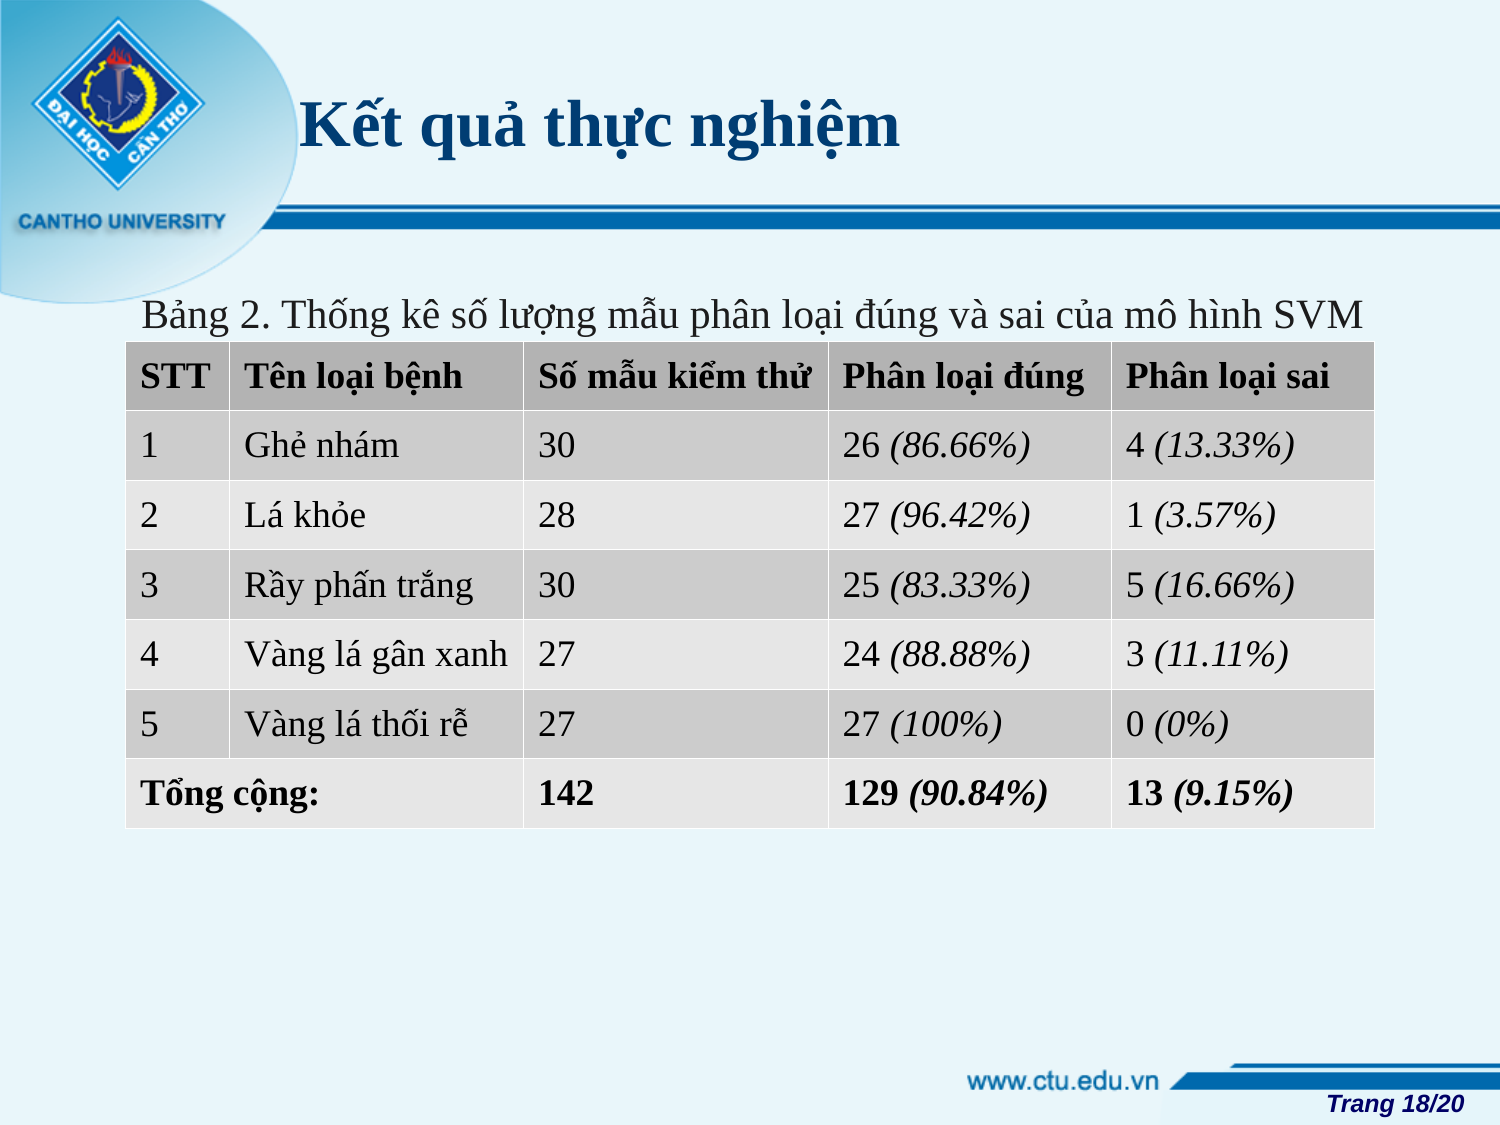

# Kết quả thực nghiệm
Bảng 2. Thống kê số lượng mẫu phân loại đúng và sai của mô hình SVM
| STT | Tên loại bệnh | Số mẫu kiểm thử | Phân loại đúng | Phân loại sai |
| --- | --- | --- | --- | --- |
| 1 | Ghẻ nhám | 30 | 26 (86.66%) | 4 (13.33%) |
| 2 | Lá khỏe | 28 | 27 (96.42%) | 1 (3.57%) |
| 3 | Rầy phấn trắng | 30 | 25 (83.33%) | 5 (16.66%) |
| 4 | Vàng lá gân xanh | 27 | 24 (88.88%) | 3 (11.11%) |
| 5 | Vàng lá thối rễ | 27 | 27 (100%) | 0 (0%) |
| Tổng cộng: | | 142 | 129 (90.84%) | 13 (9.15%) |
Trang 18/20